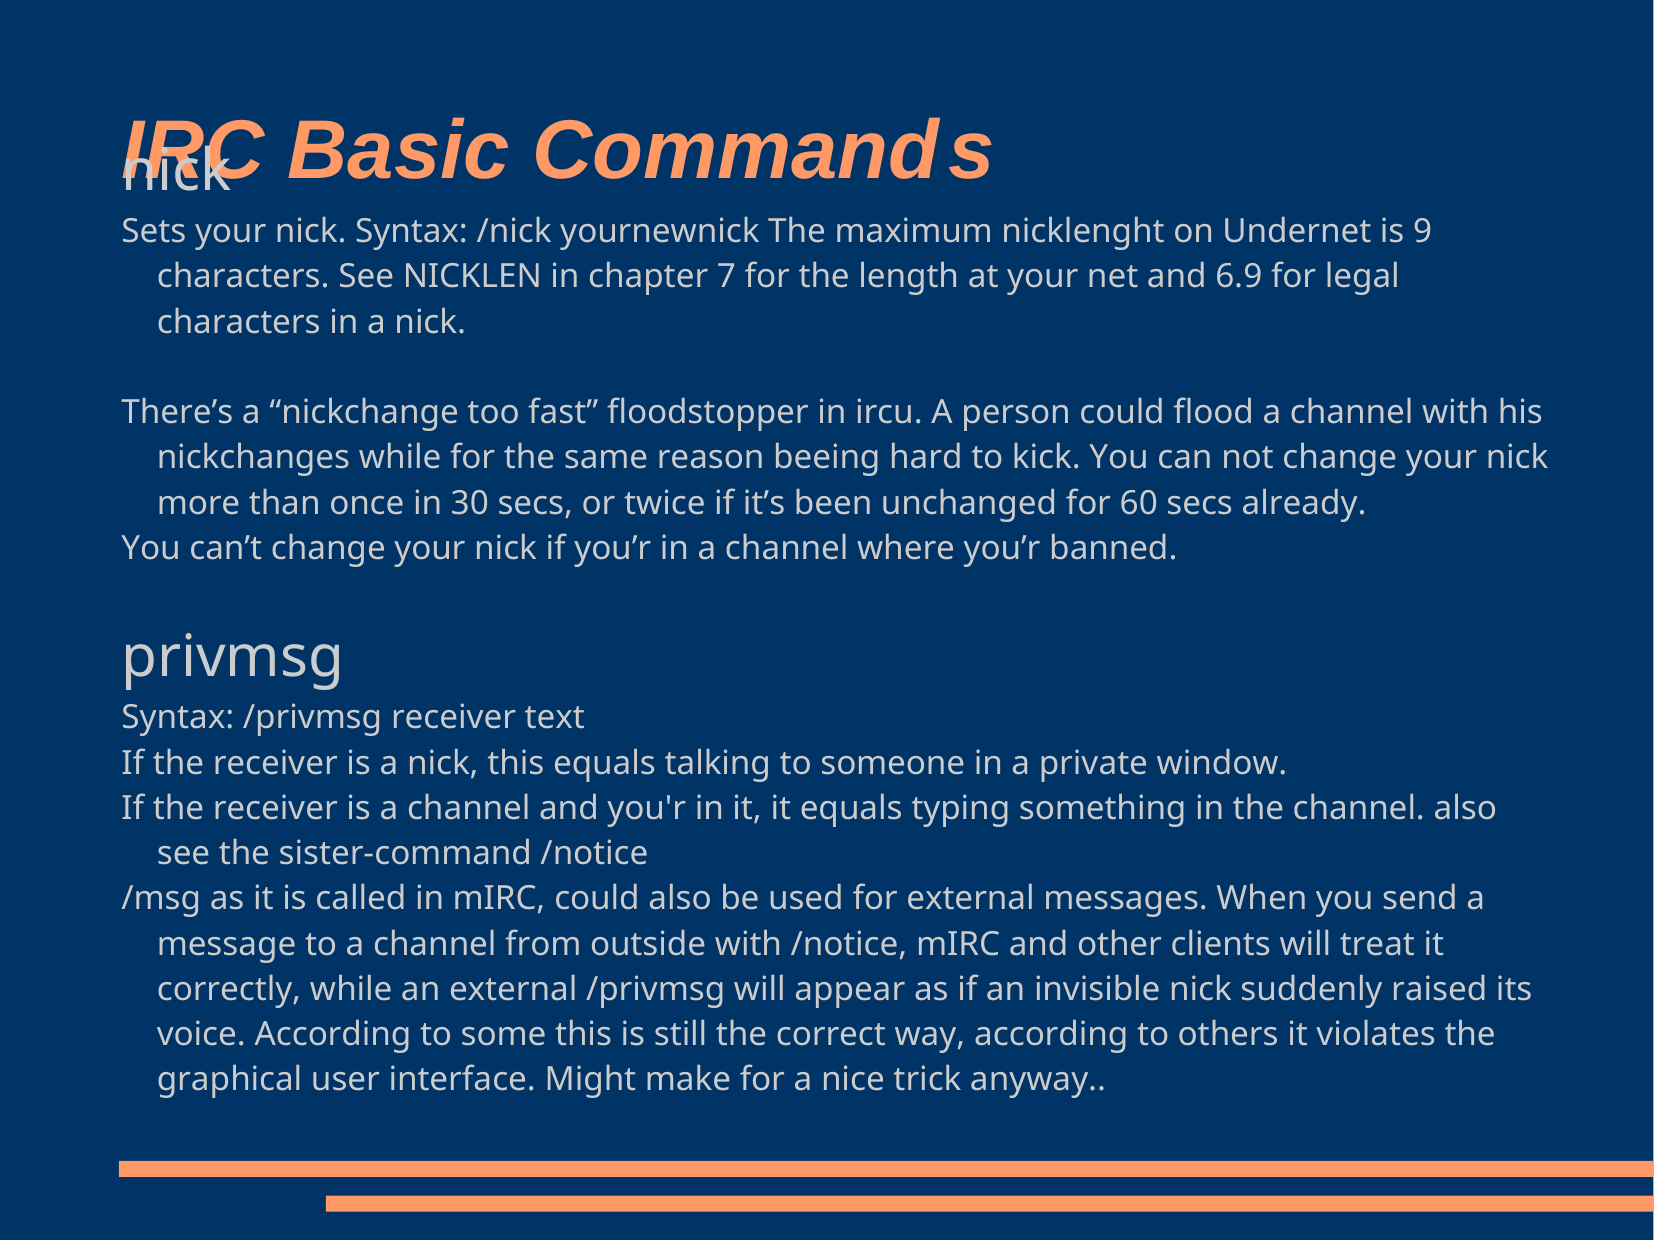

# IRC Basic Command	s
nick
Sets your nick. Syntax: /nick yournewnick The maximum nicklenght on Undernet is 9 characters. See NICKLEN in chapter 7 for the length at your net and 6.9 for legal characters in a nick.
There’s a “nickchange too fast” floodstopper in ircu. A person could flood a channel with his nickchanges while for the same reason beeing hard to kick. You can not change your nick more than once in 30 secs, or twice if it’s been unchanged for 60 secs already.
You can’t change your nick if you’r in a channel where you’r banned.
privmsg
Syntax: /privmsg receiver text
If the receiver is a nick, this equals talking to someone in a private window.
If the receiver is a channel and you'r in it, it equals typing something in the channel. also see the sister-command /notice
/msg as it is called in mIRC, could also be used for external messages. When you send a message to a channel from outside with /notice, mIRC and other clients will treat it correctly, while an external /privmsg will appear as if an invisible nick suddenly raised its voice. According to some this is still the correct way, according to others it violates the graphical user interface. Might make for a nice trick anyway..